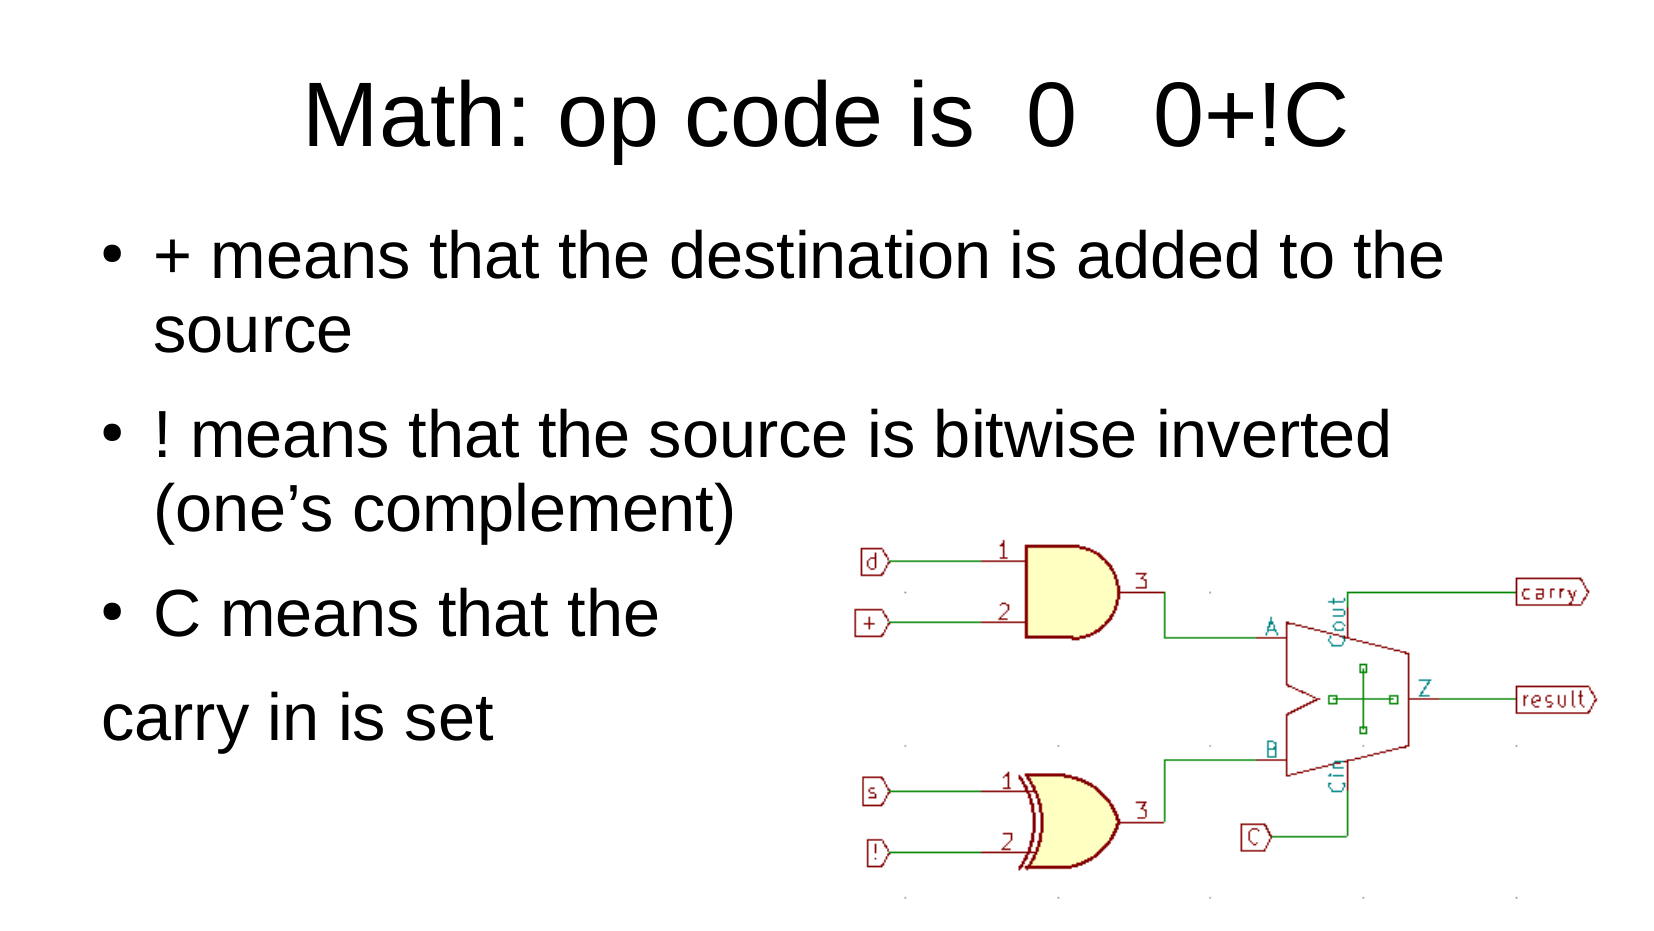

# Math: op code is 0 0+!C
+ means that the destination is added to the source
! means that the source is bitwise inverted (one’s complement)
C means that the
 carry in is set